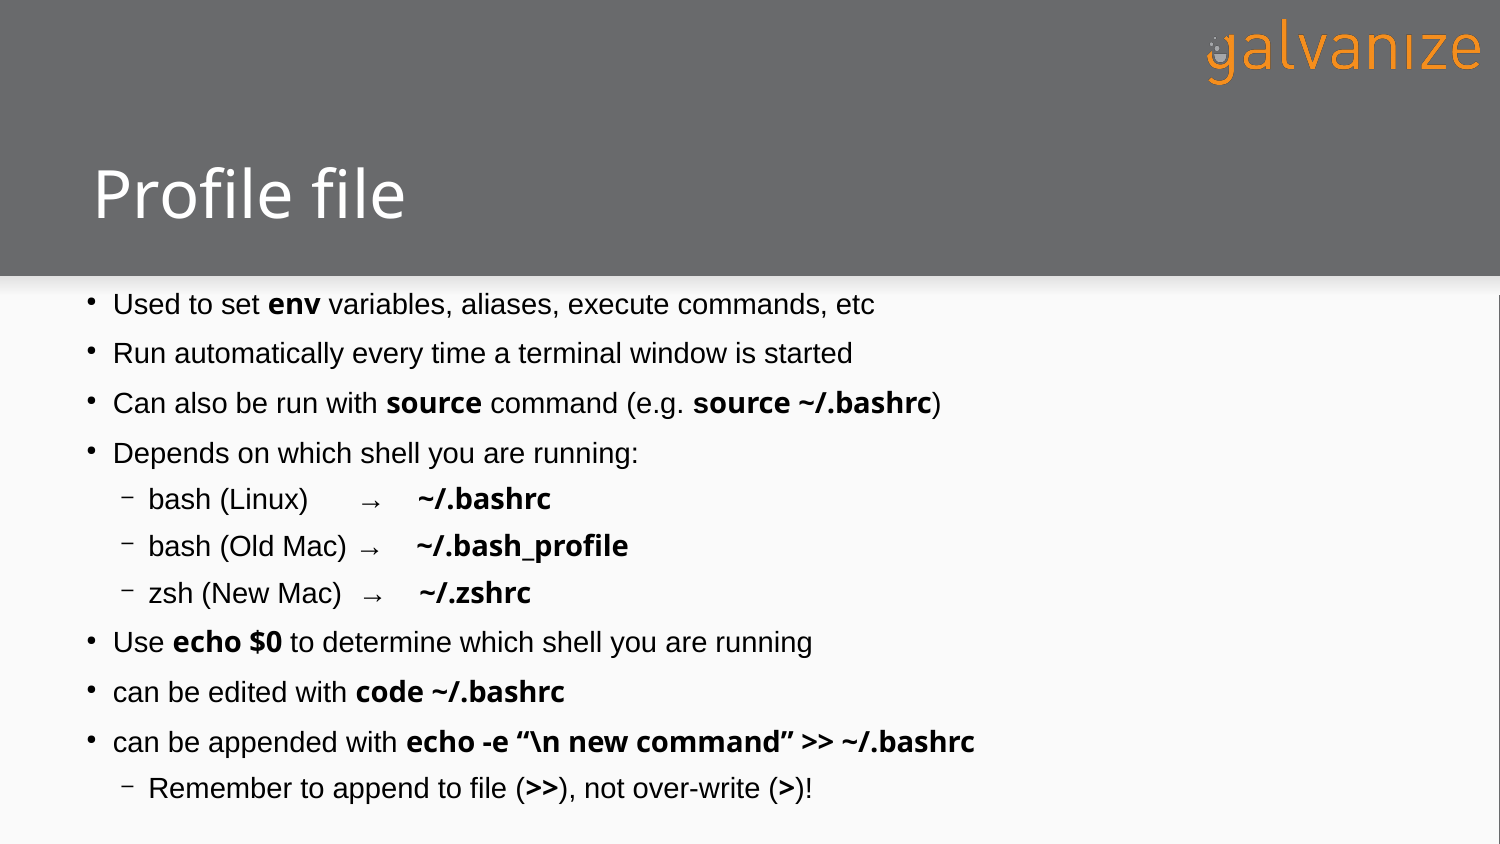

# Profile file
Used to set env variables, aliases, execute commands, etc
Run automatically every time a terminal window is started
Can also be run with source command (e.g. source ~/.bashrc)
Depends on which shell you are running:
bash (Linux) → ~/.bashrc
bash (Old Mac) → ~/.bash_profile
zsh (New Mac) → ~/.zshrc
Use echo $0 to determine which shell you are running
can be edited with code ~/.bashrc
can be appended with echo -e “\n new command” >> ~/.bashrc
Remember to append to file (>>), not over-write (>)!